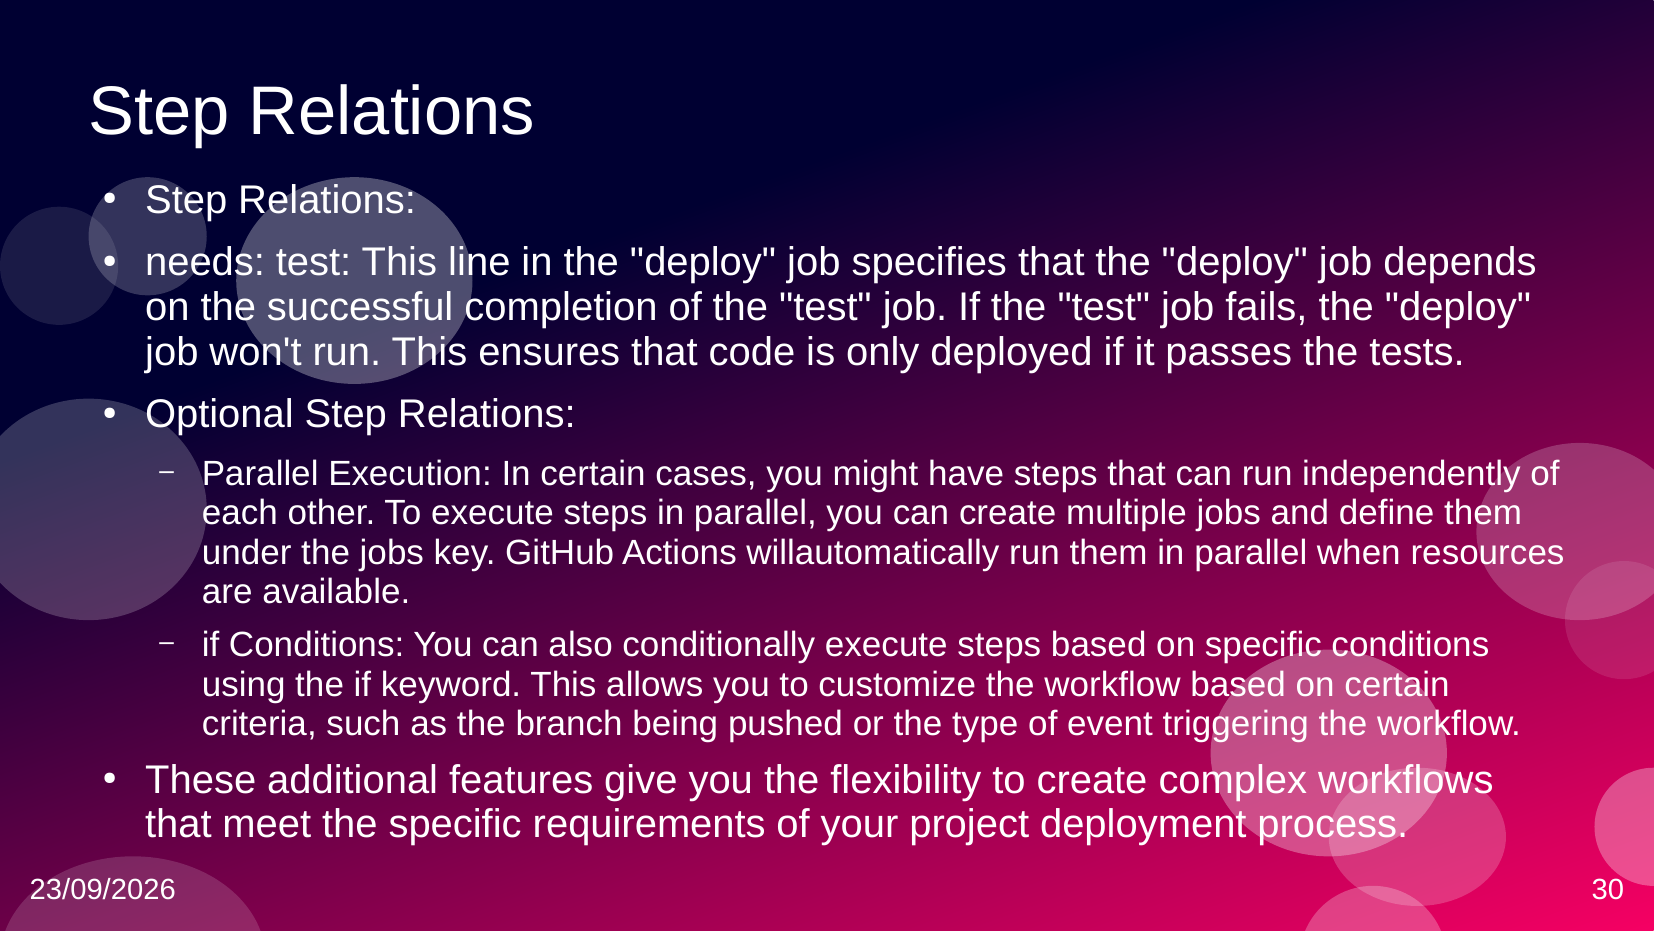

# Step Relations
Step Relations:
needs: test: This line in the "deploy" job specifies that the "deploy" job depends on the successful completion of the "test" job. If the "test" job fails, the "deploy" job won't run. This ensures that code is only deployed if it passes the tests.
Optional Step Relations:
Parallel Execution: In certain cases, you might have steps that can run independently of each other. To execute steps in parallel, you can create multiple jobs and define them under the jobs key. GitHub Actions willautomatically run them in parallel when resources are available.
if Conditions: You can also conditionally execute steps based on specific conditions using the if keyword. This allows you to customize the workflow based on certain criteria, such as the branch being pushed or the type of event triggering the workflow.
These additional features give you the flexibility to create complex workflows that meet the specific requirements of your project deployment process.
30